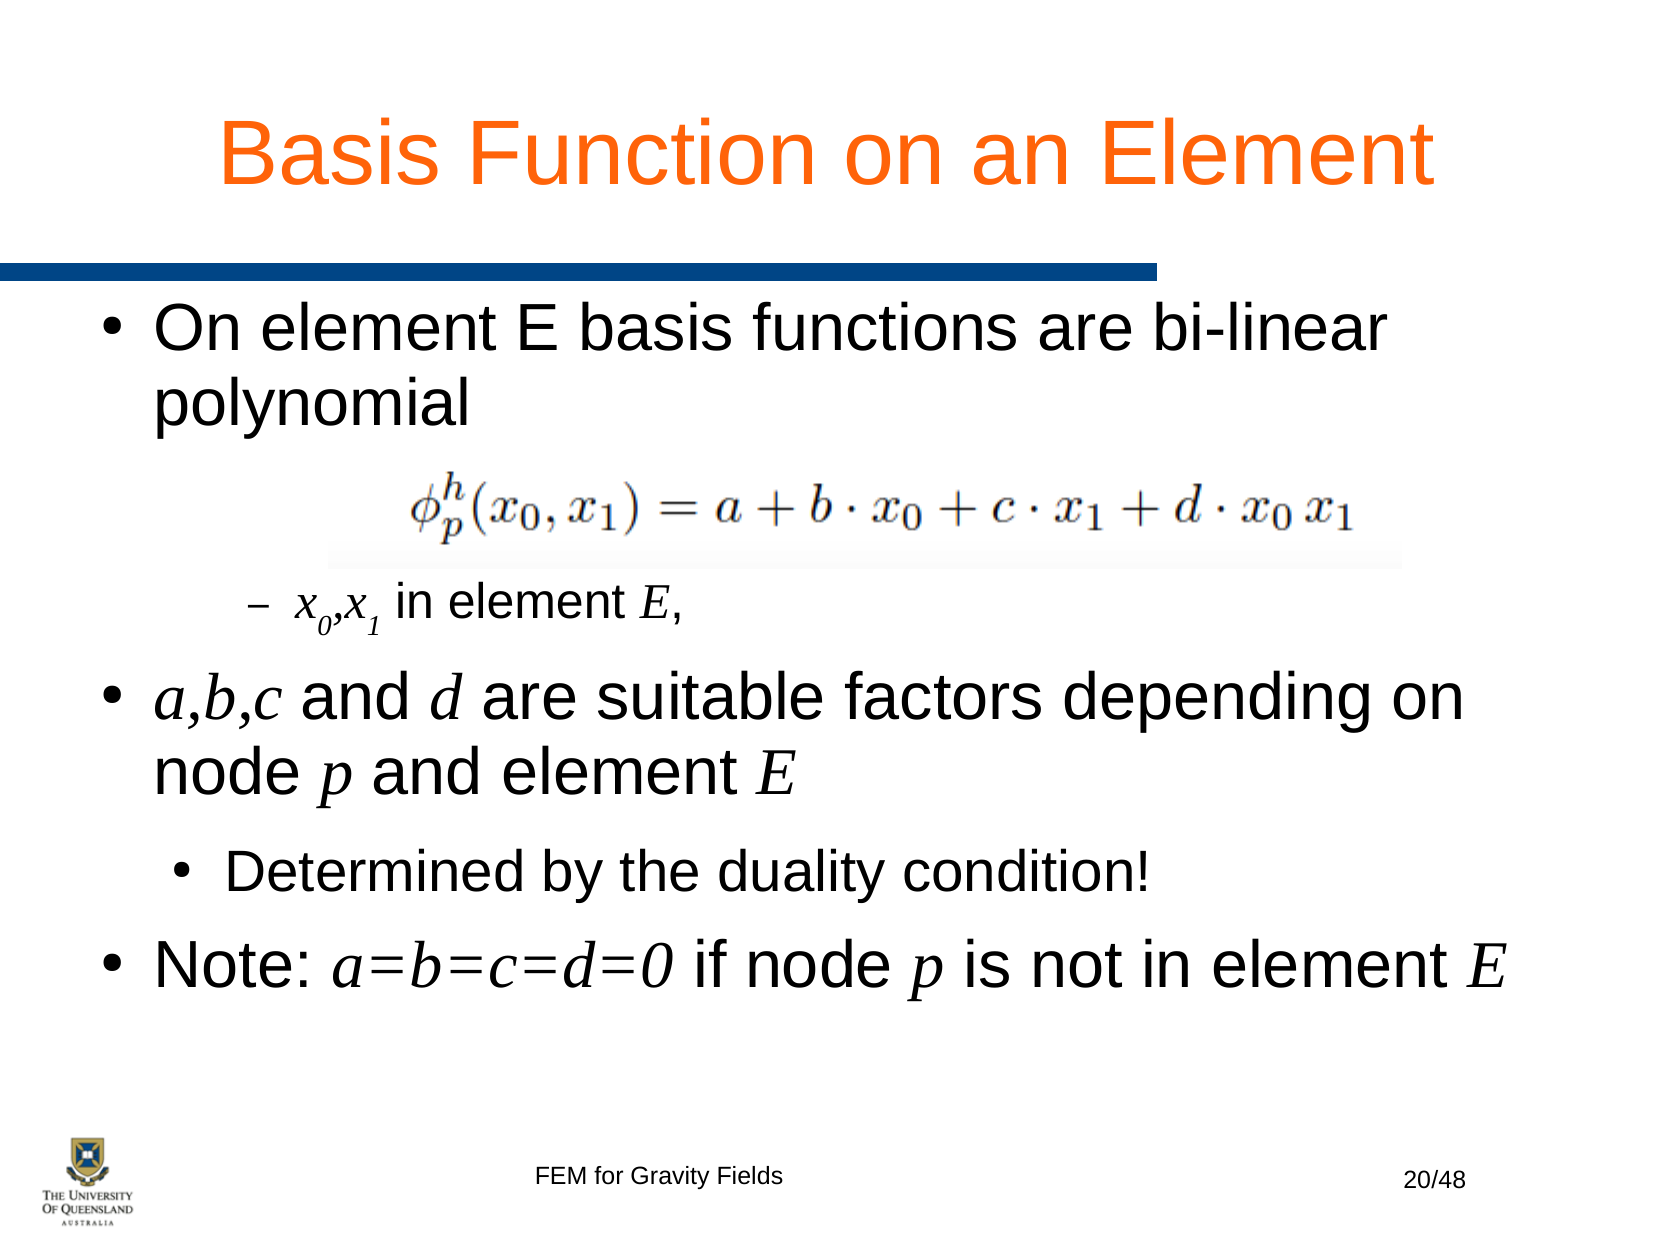

# Basis Function on an Element
On element E basis functions are bi-linear polynomial
x0,x1 in element E,
a,b,c and d are suitable factors depending on node p and element E
Determined by the duality condition!
Note: a=b=c=d=0 if node p is not in element E